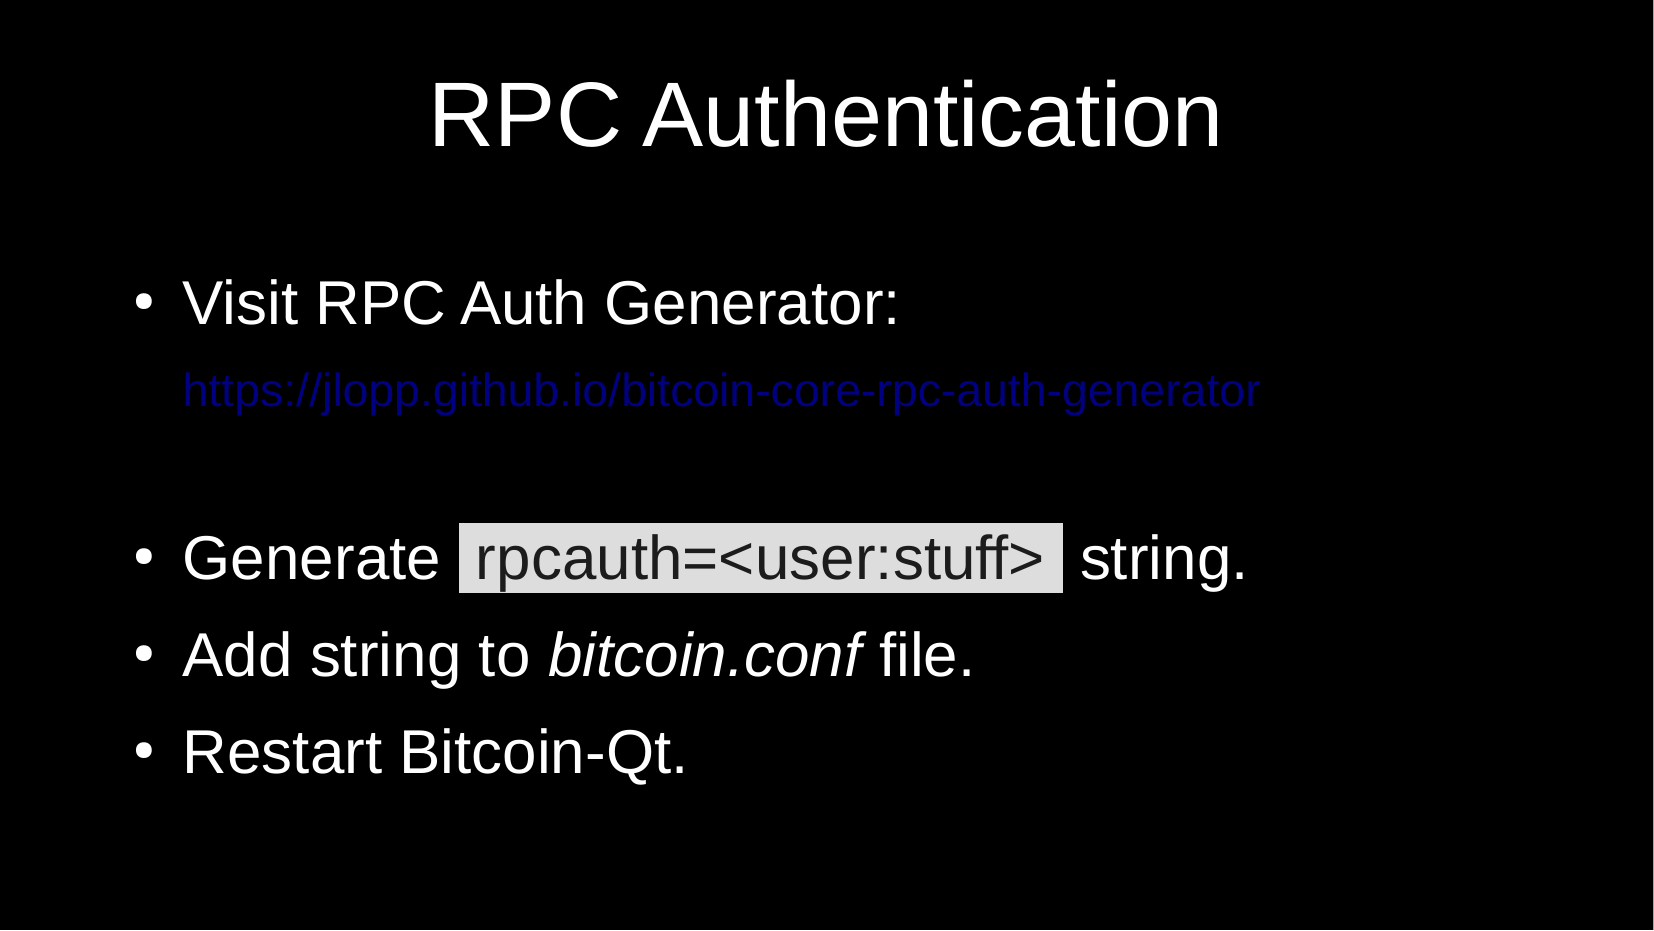

# RPC Authentication
Visit RPC Auth Generator:
https://jlopp.github.io/bitcoin-core-rpc-auth-generator
Generate rpcauth=<user:stuff> string.
Add string to bitcoin.conf file.
Restart Bitcoin-Qt.